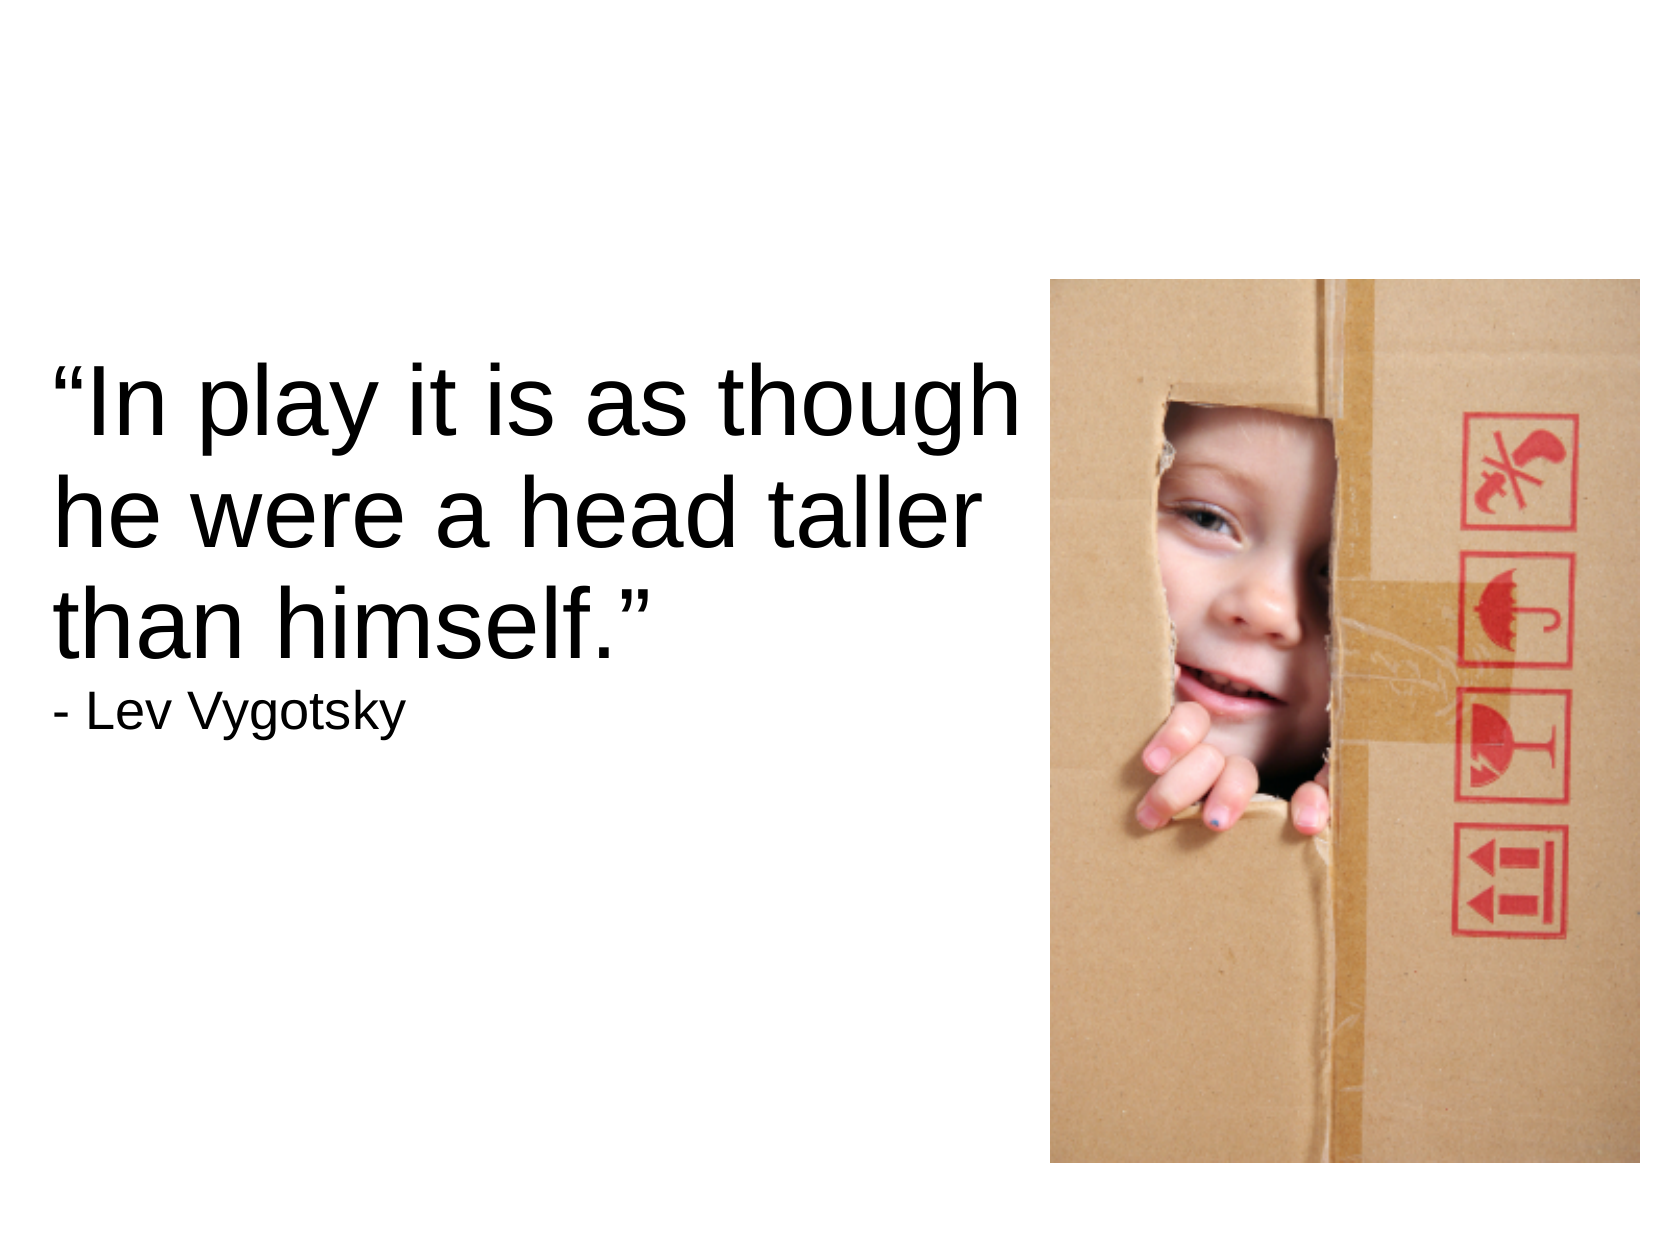

“In play it is as though he were a head taller than himself.”
- Lev Vygotsky